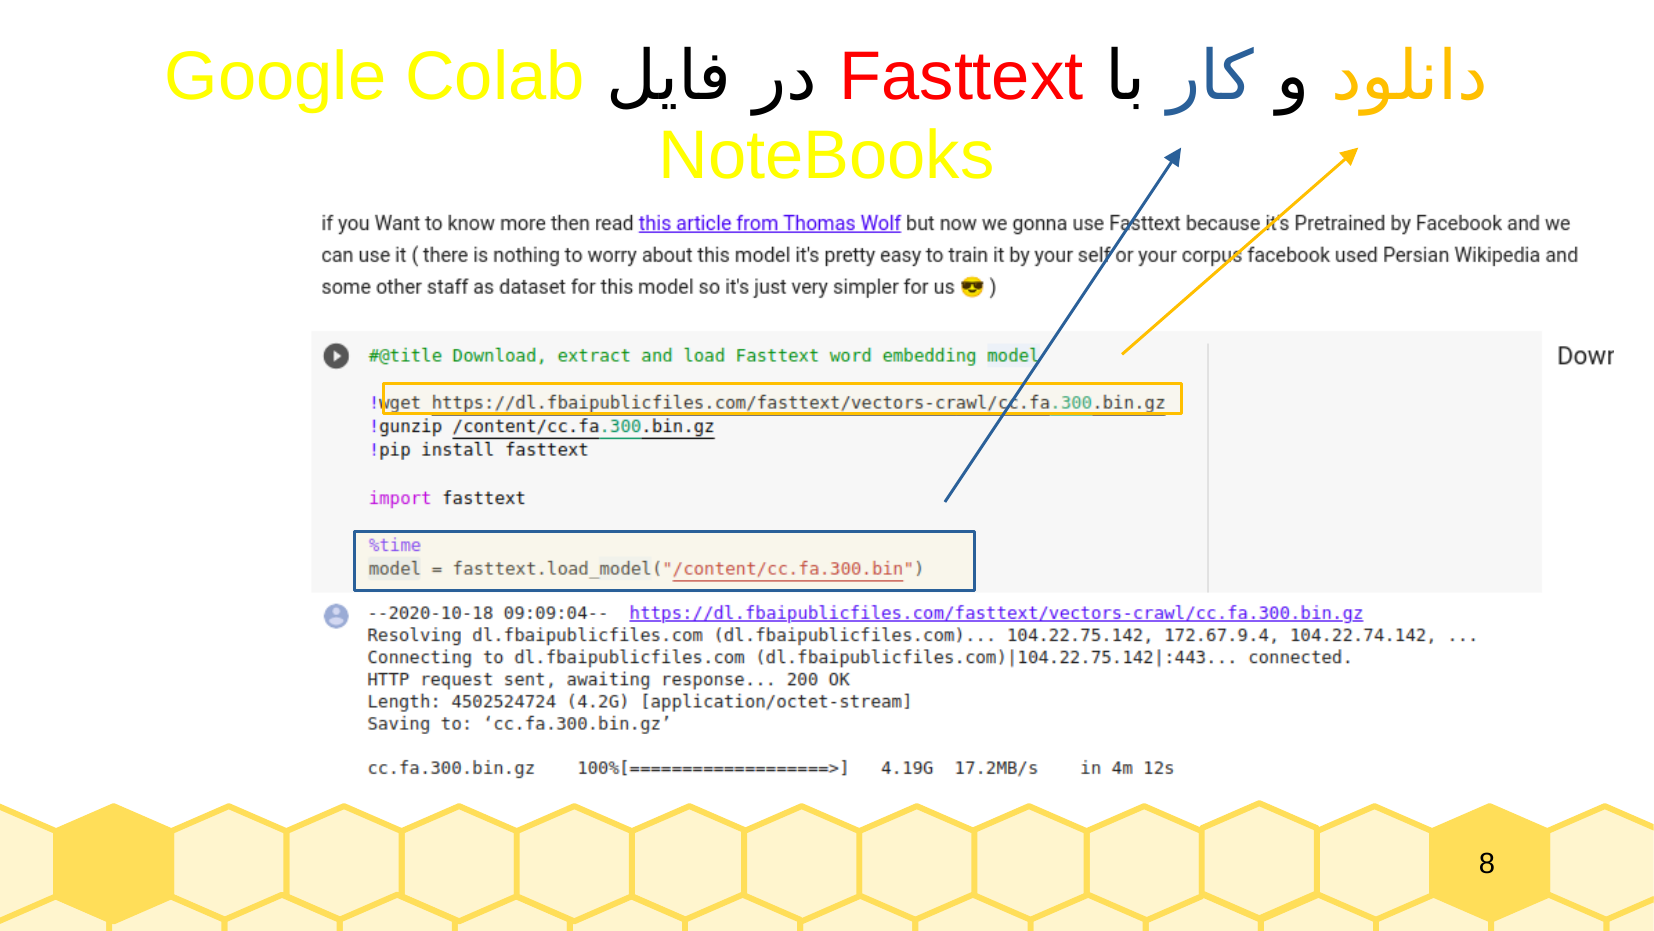

# دانلود و کار با Fasttext در فایل Google Colab NoteBooks